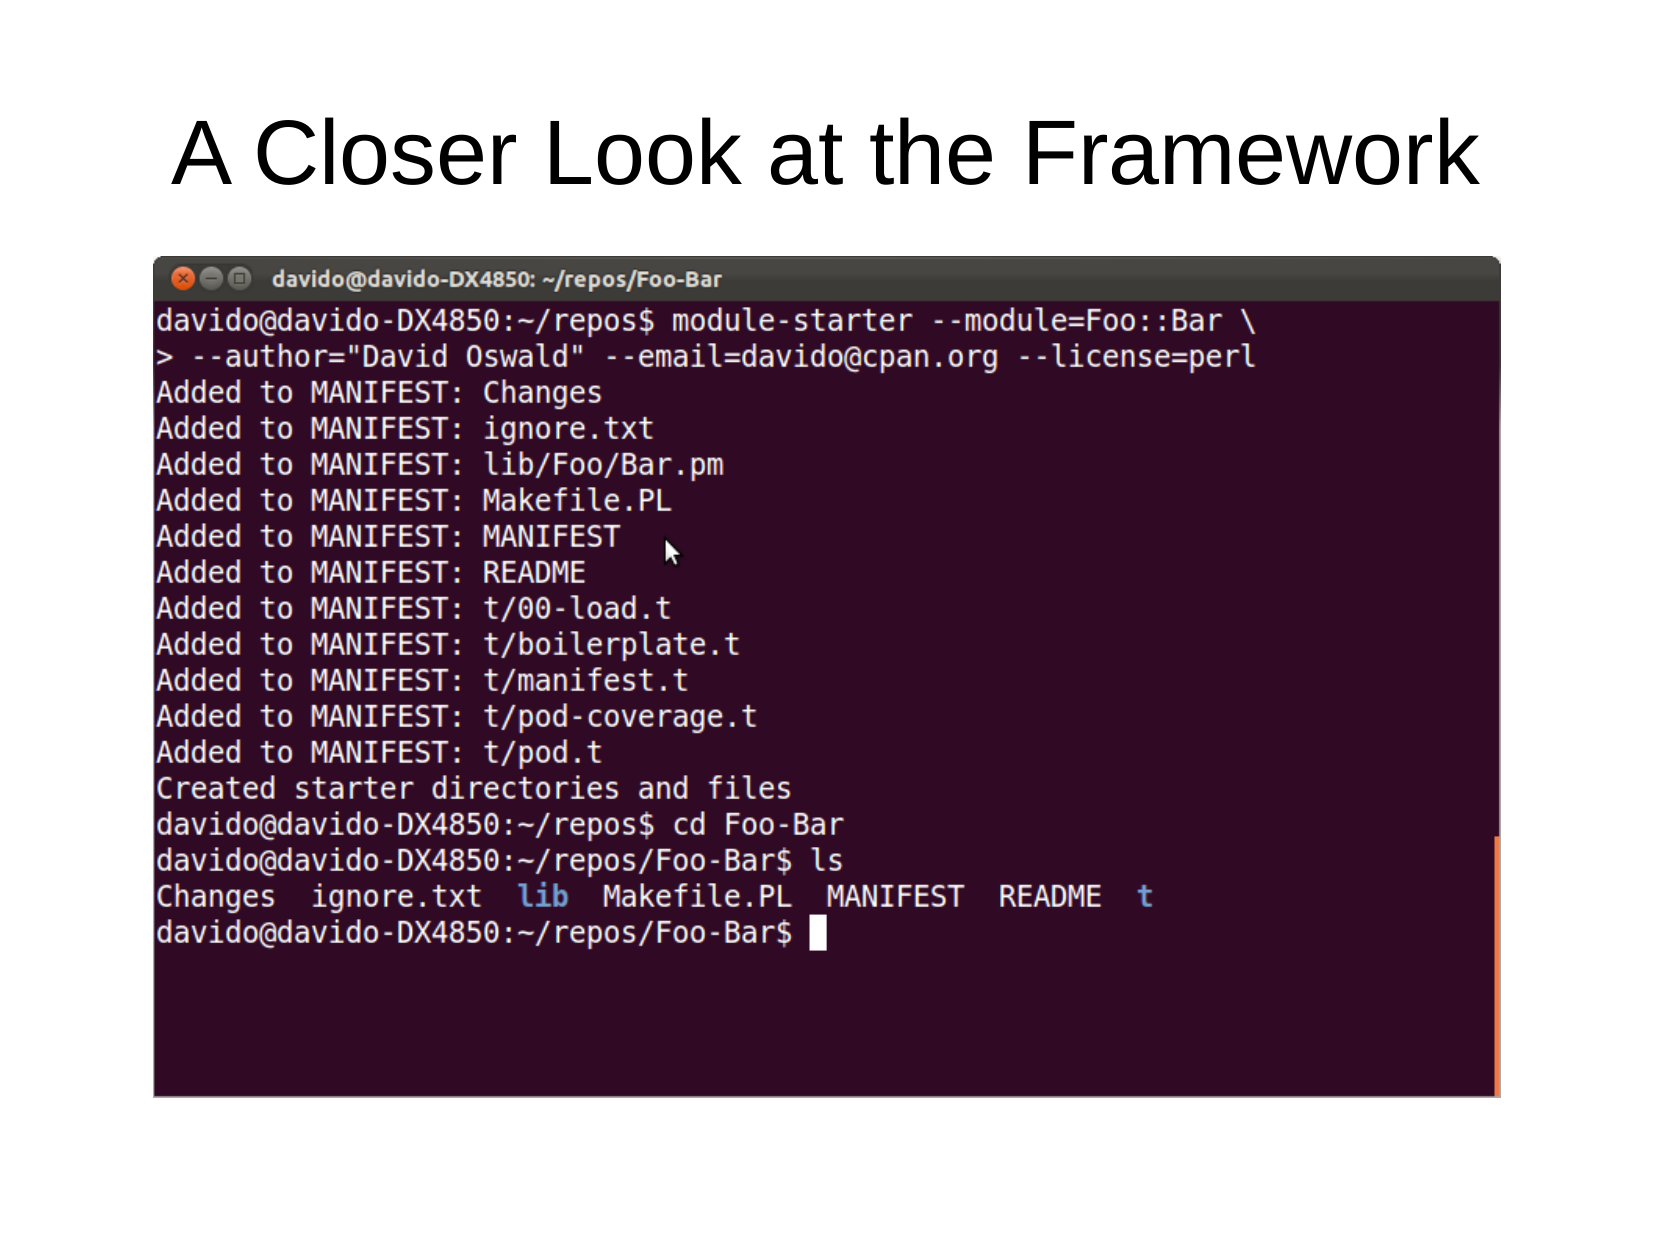

# A Closer Look at the Framework